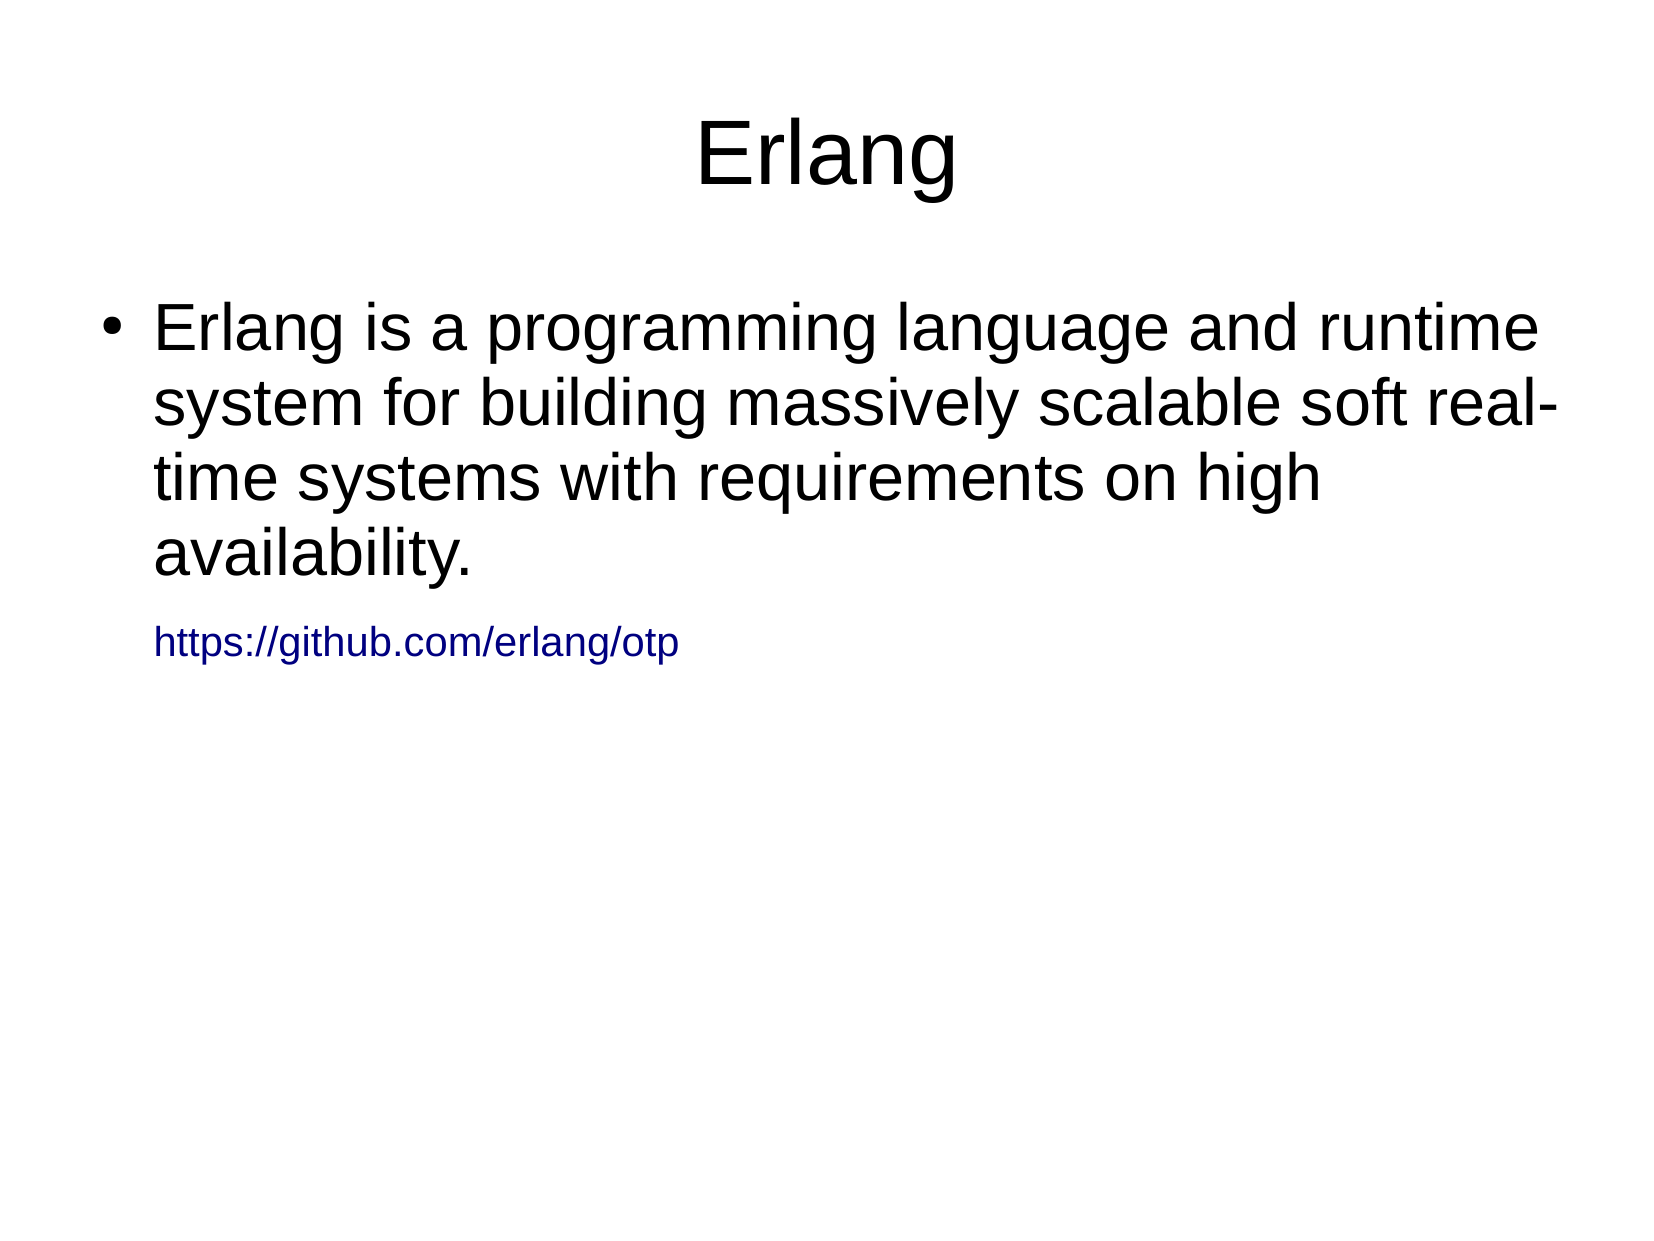

# Erlang
Erlang is a programming language and runtime system for building massively scalable soft real-time systems with requirements on high availability.
https://github.com/erlang/otp